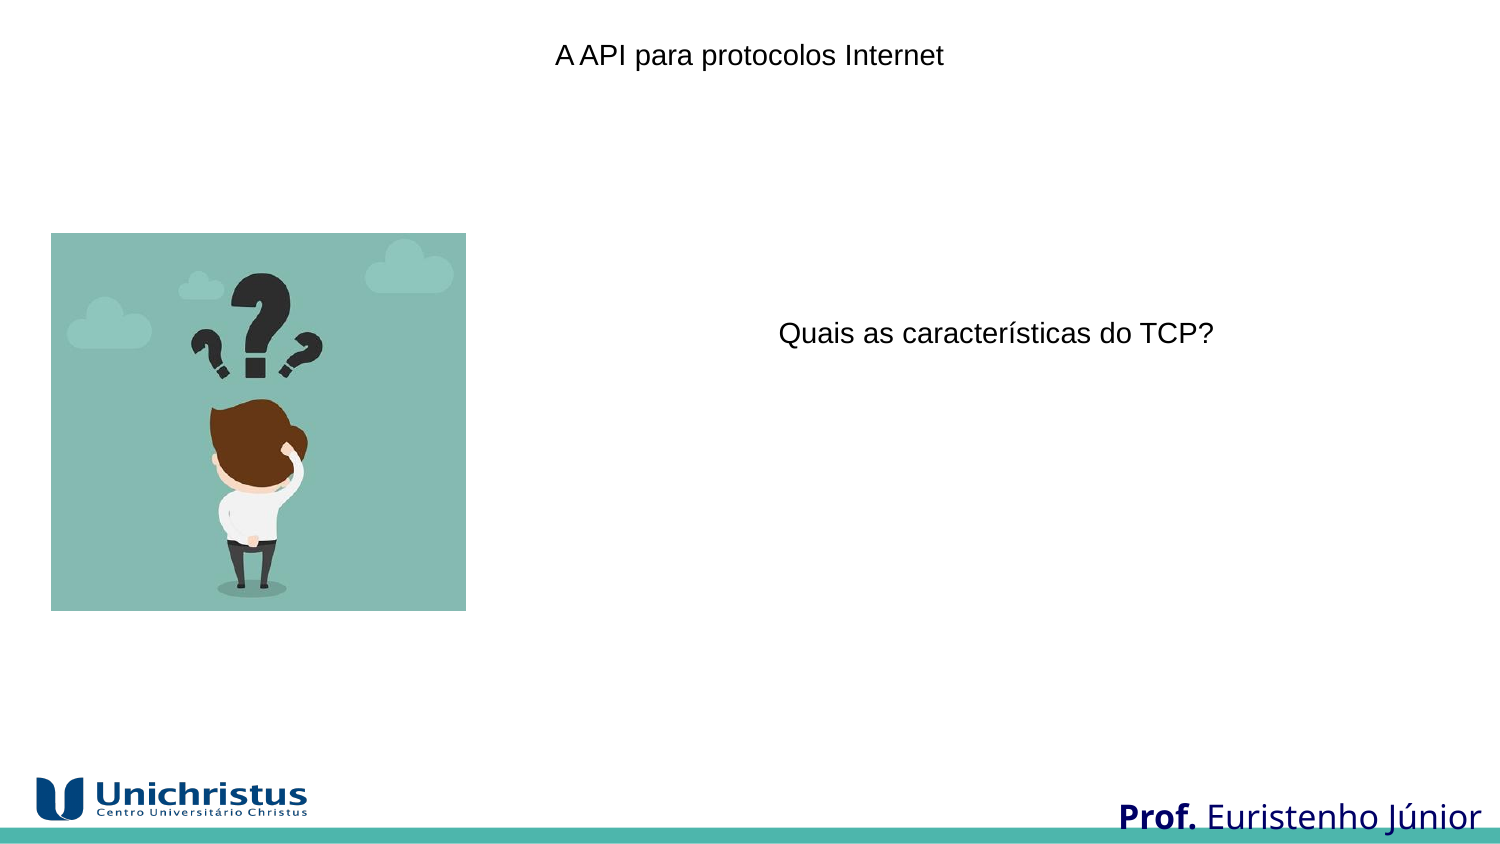

# A API para protocolos Internet
Quais as características do TCP?